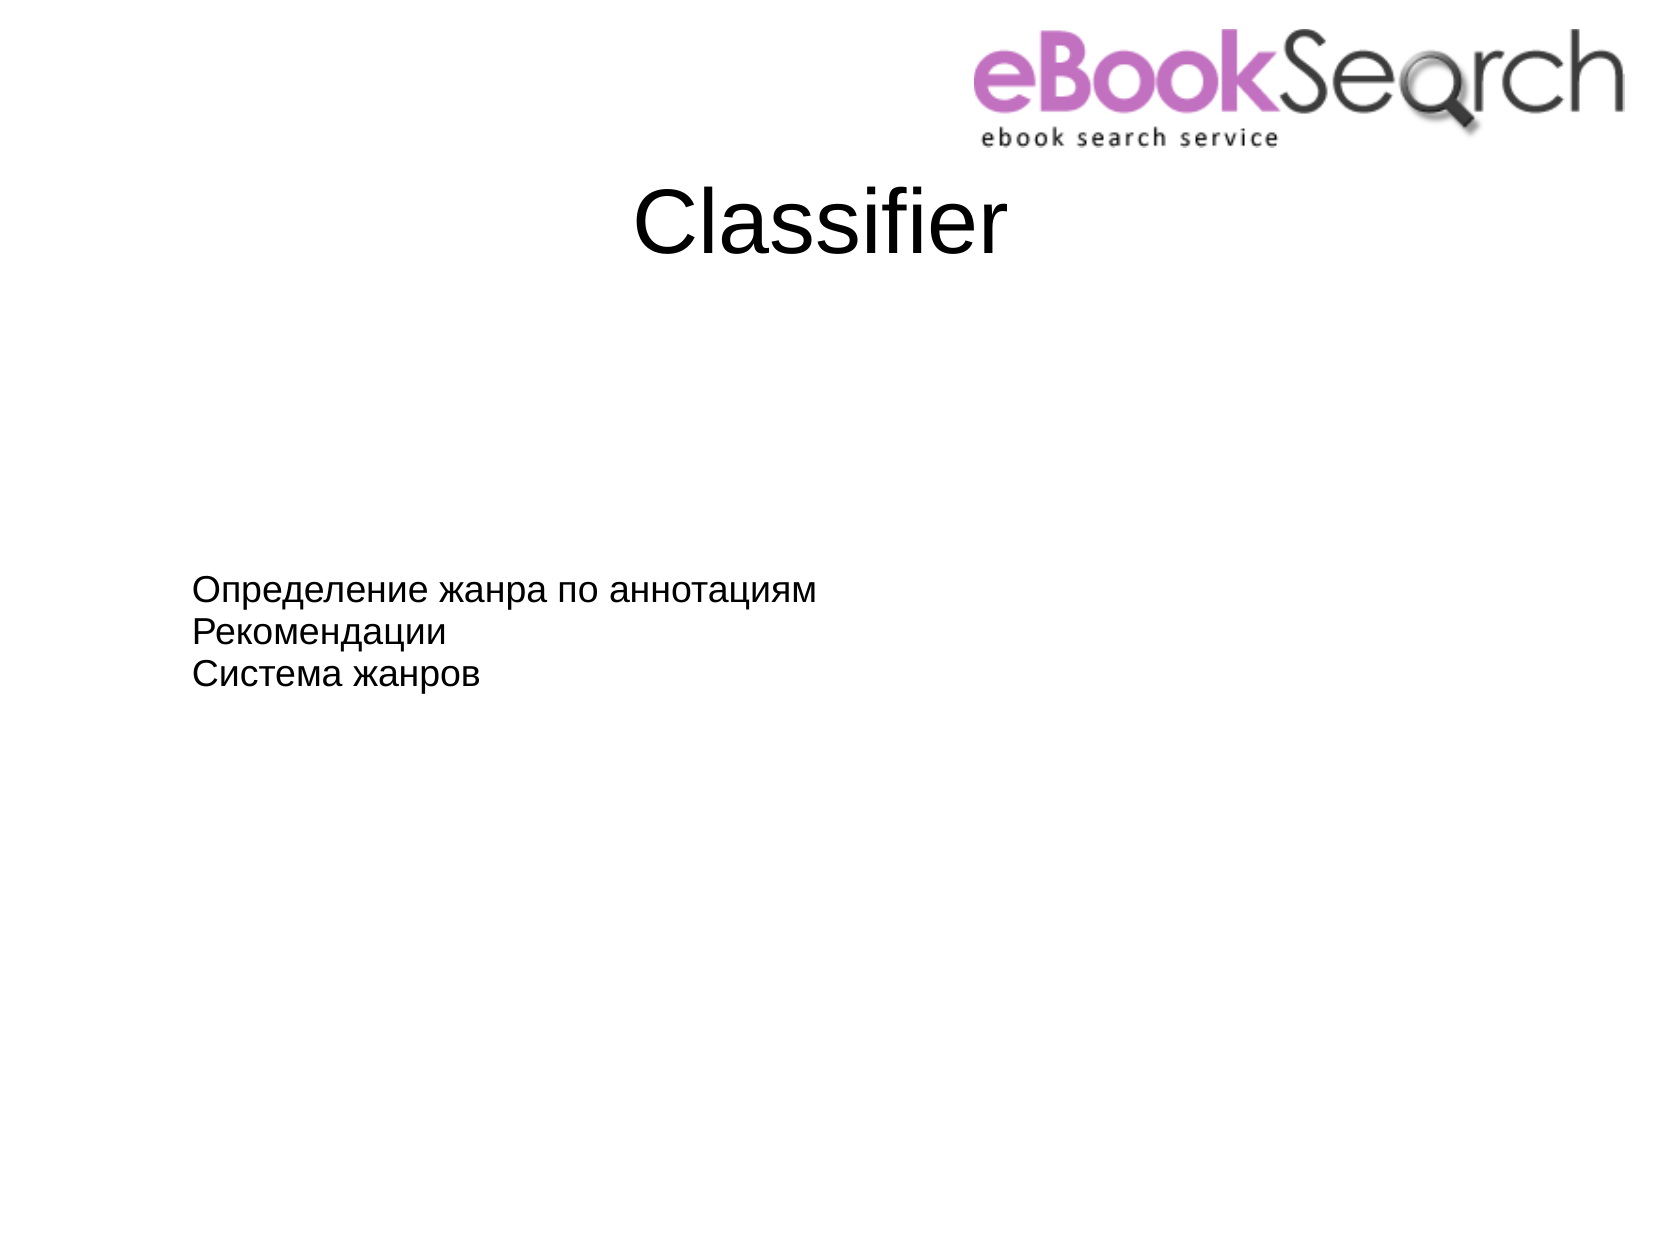

# Classifier
Определение жанра по аннотациям
Рекомендации
Система жанров